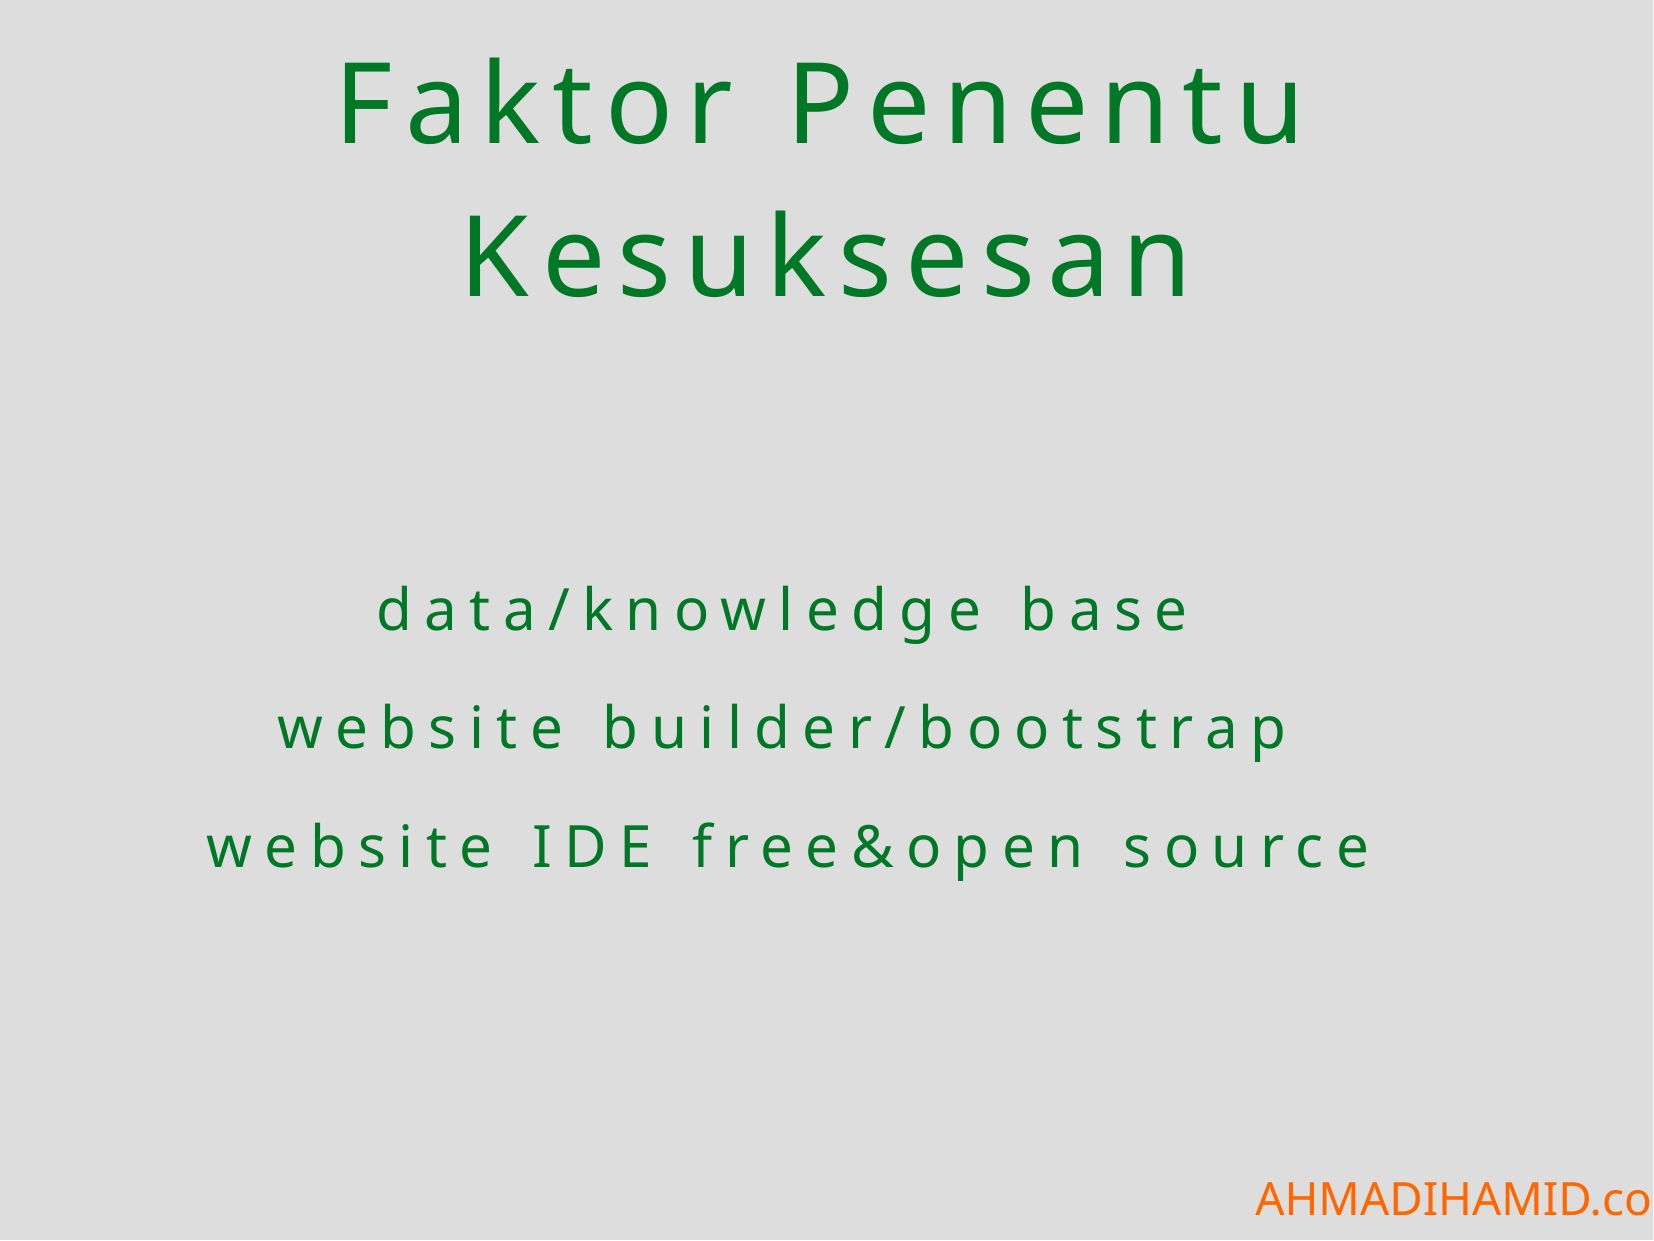

# Faktor Penentu Kesuksesan
data/knowledge base
website builder/bootstrap
website IDE free&open source
AHMADIHAMID.com